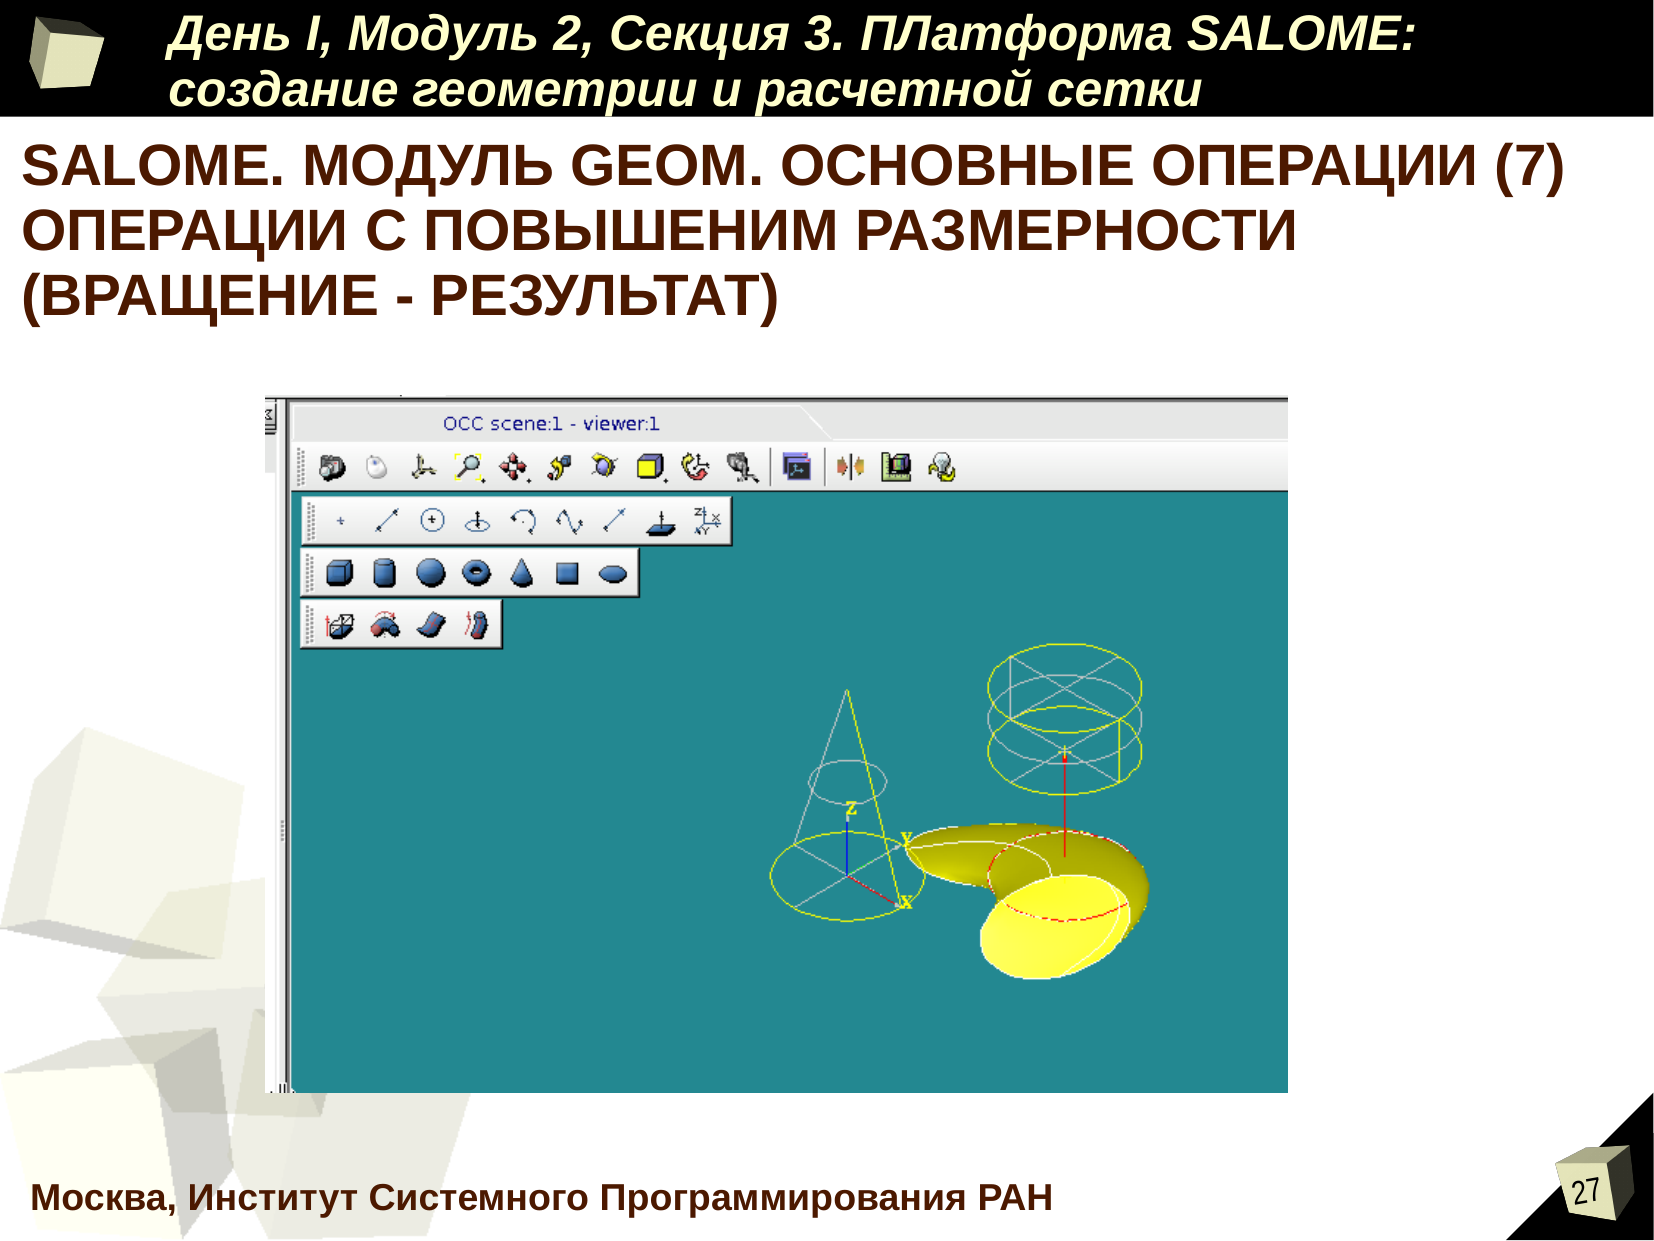

SALOME. МОДУЛЬ GEOM. ОСНОВНЫЕ ОПЕРАЦИИ (7)
ОПЕРАЦИИ С ПОВЫШЕНИМ РАЗМЕРНОСТИ (ВРАЩЕНИЕ - РЕЗУЛЬТАТ)